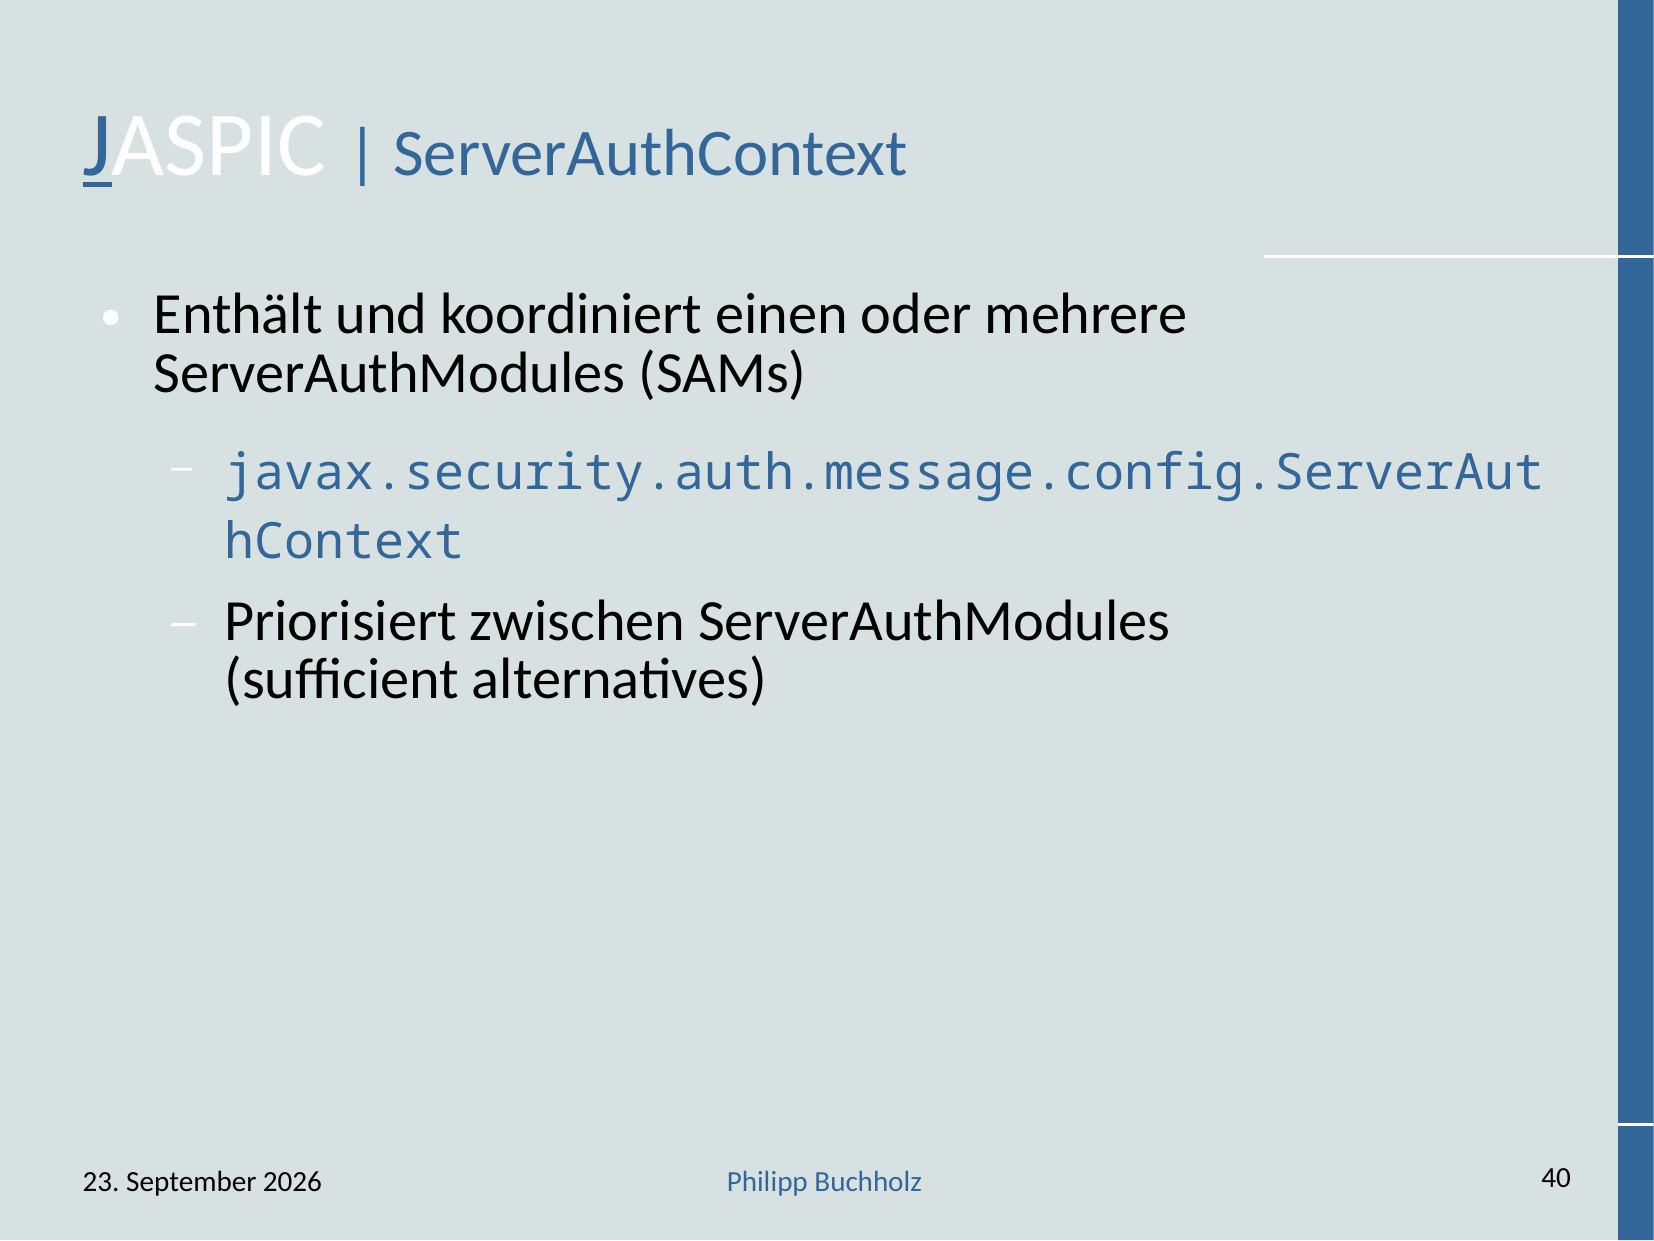

# JASPIC | ServerAuthContext
Enthält und koordiniert einen oder mehrere ServerAuthModules (SAMs)
javax.security.auth.message.config.ServerAuthContext
Priorisiert zwischen ServerAuthModules
(sufficient alternatives)
40